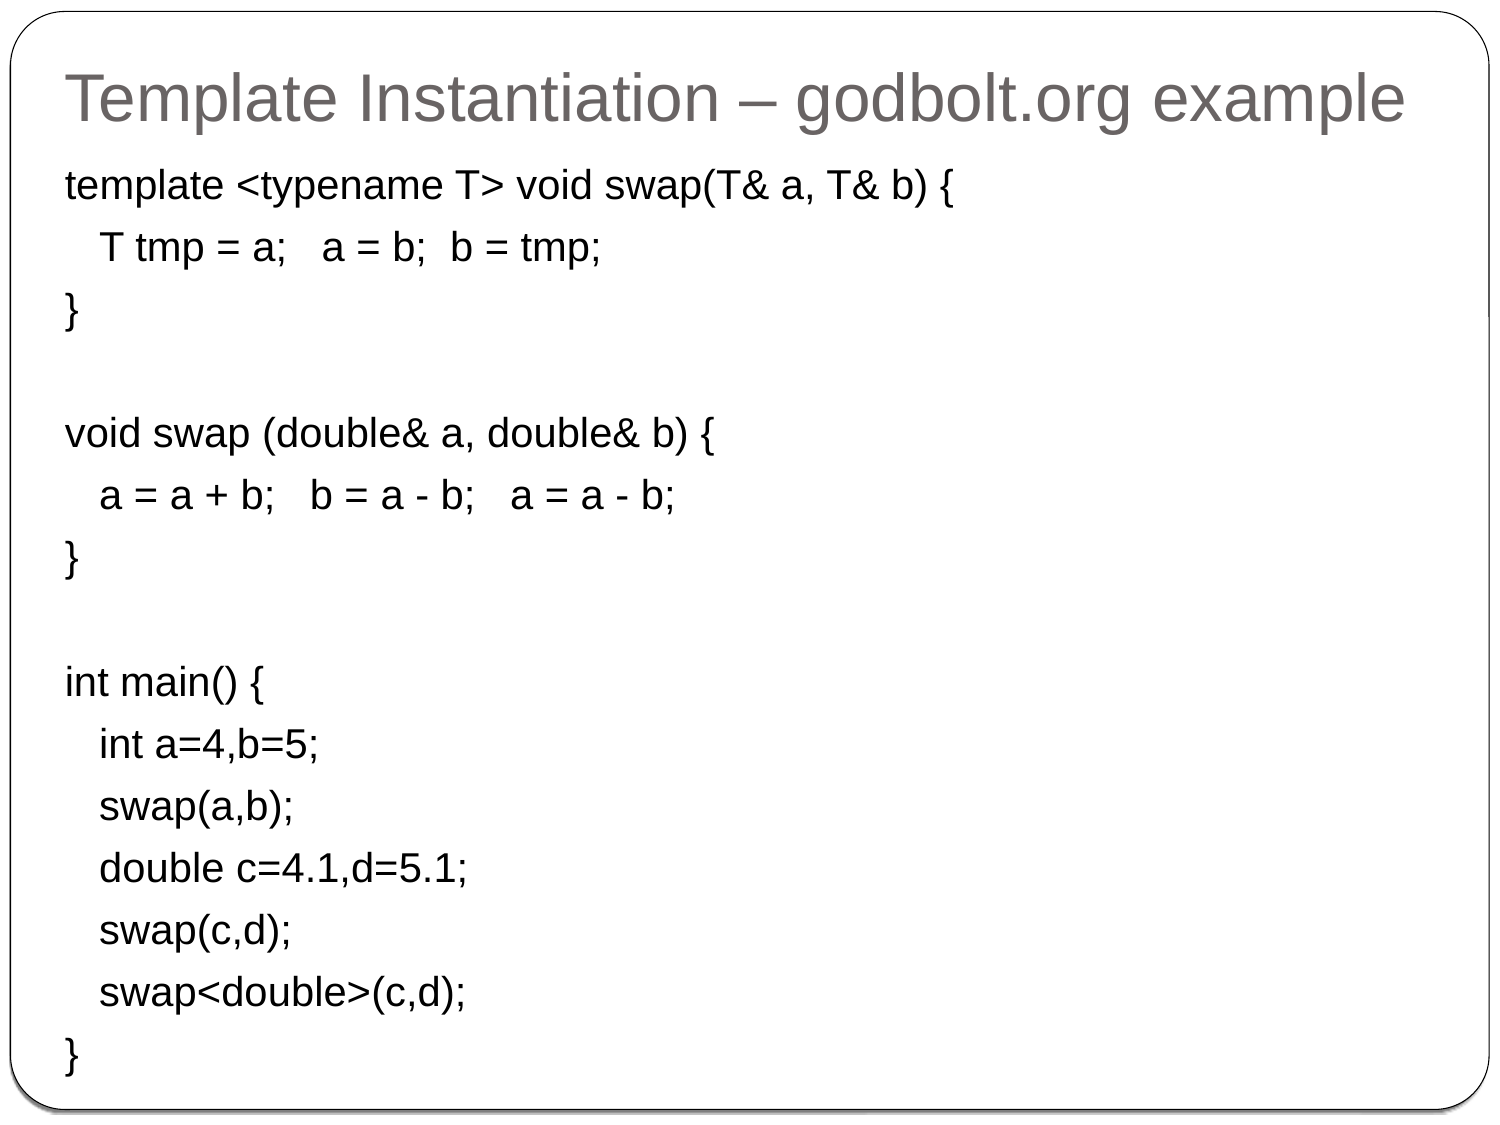

# Template Instantiation – godbolt.org example
template <typename T> void swap(T& a, T& b) {
 T tmp = a; a = b; b = tmp;
}
void swap (double& a, double& b) {
 a = a + b; b = a - b; a = a - b;
}
int main() {
 int a=4,b=5;
 swap(a,b);
 double c=4.1,d=5.1;
 swap(c,d);
 swap<double>(c,d);
}